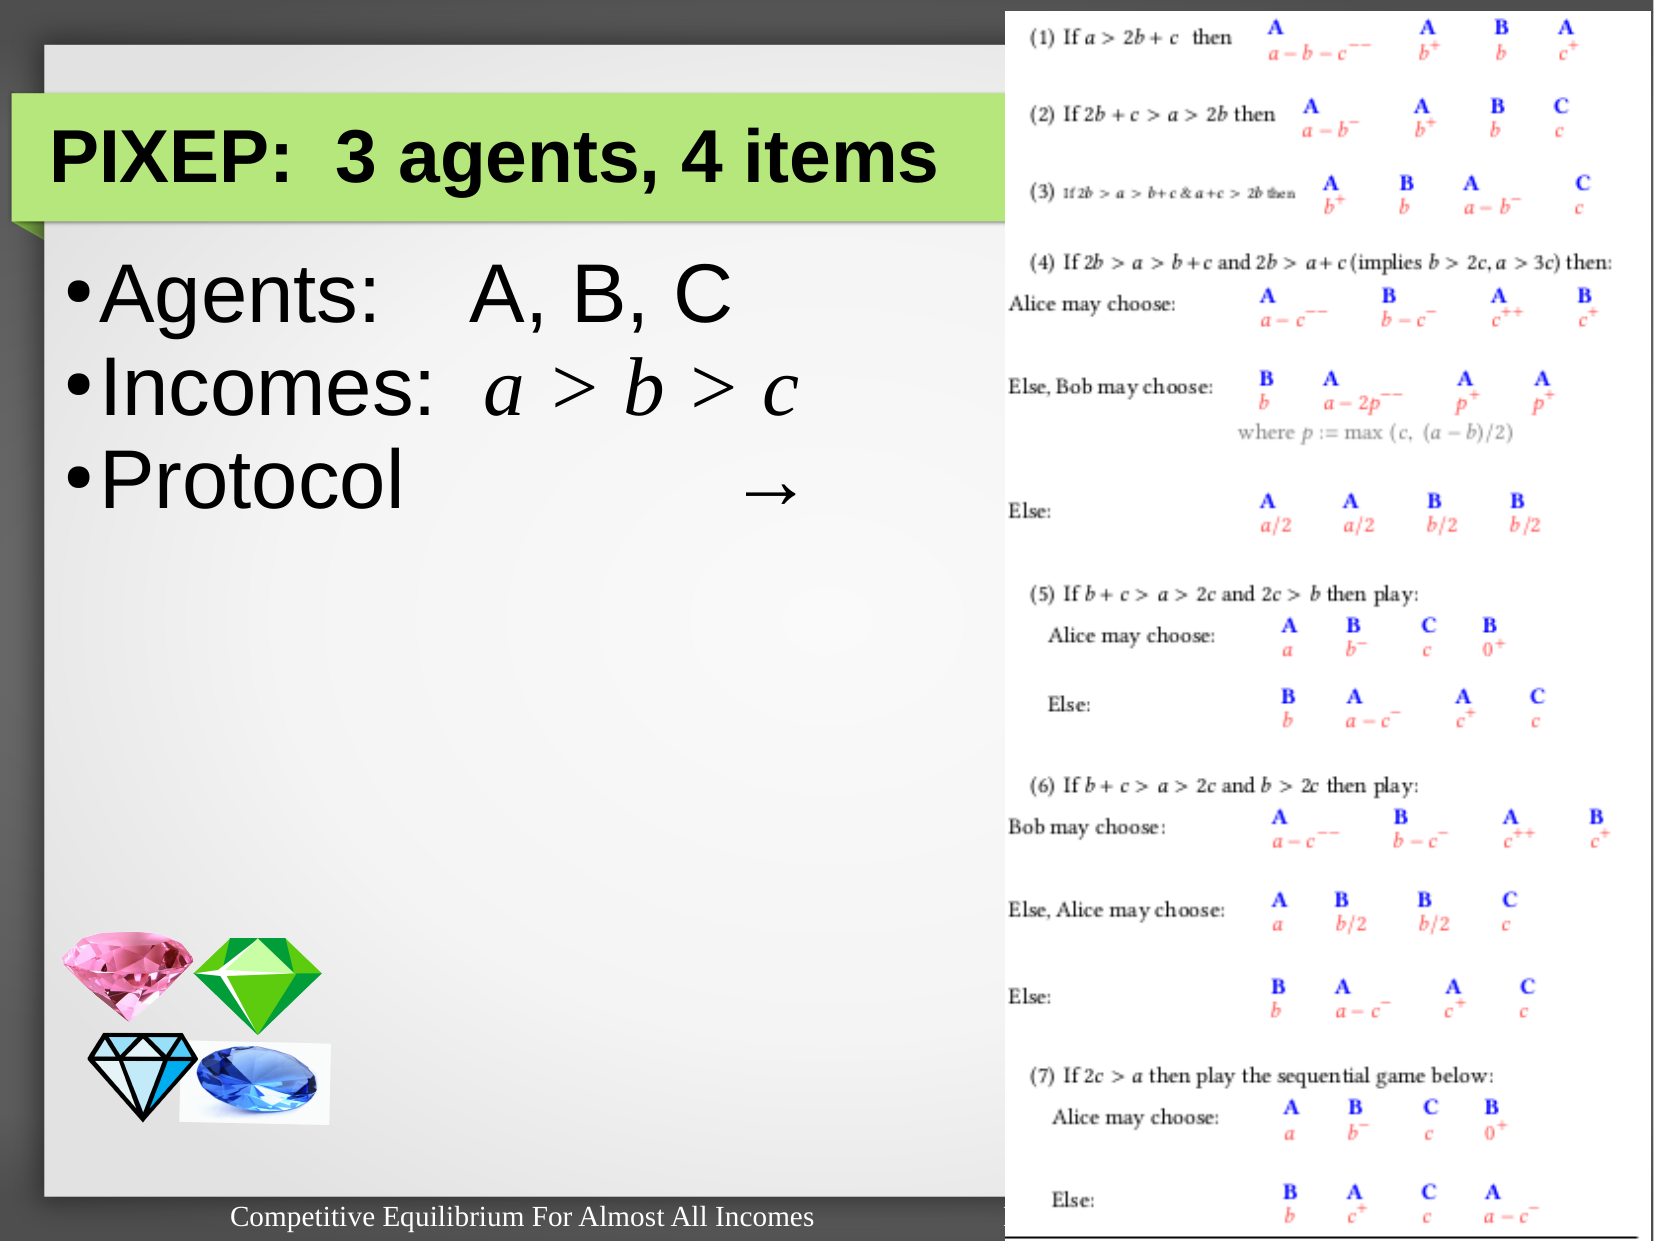

# PIXEP: 3 agents, 4 items
Agents: A, B, C
Incomes: a > b > c
Protocol →